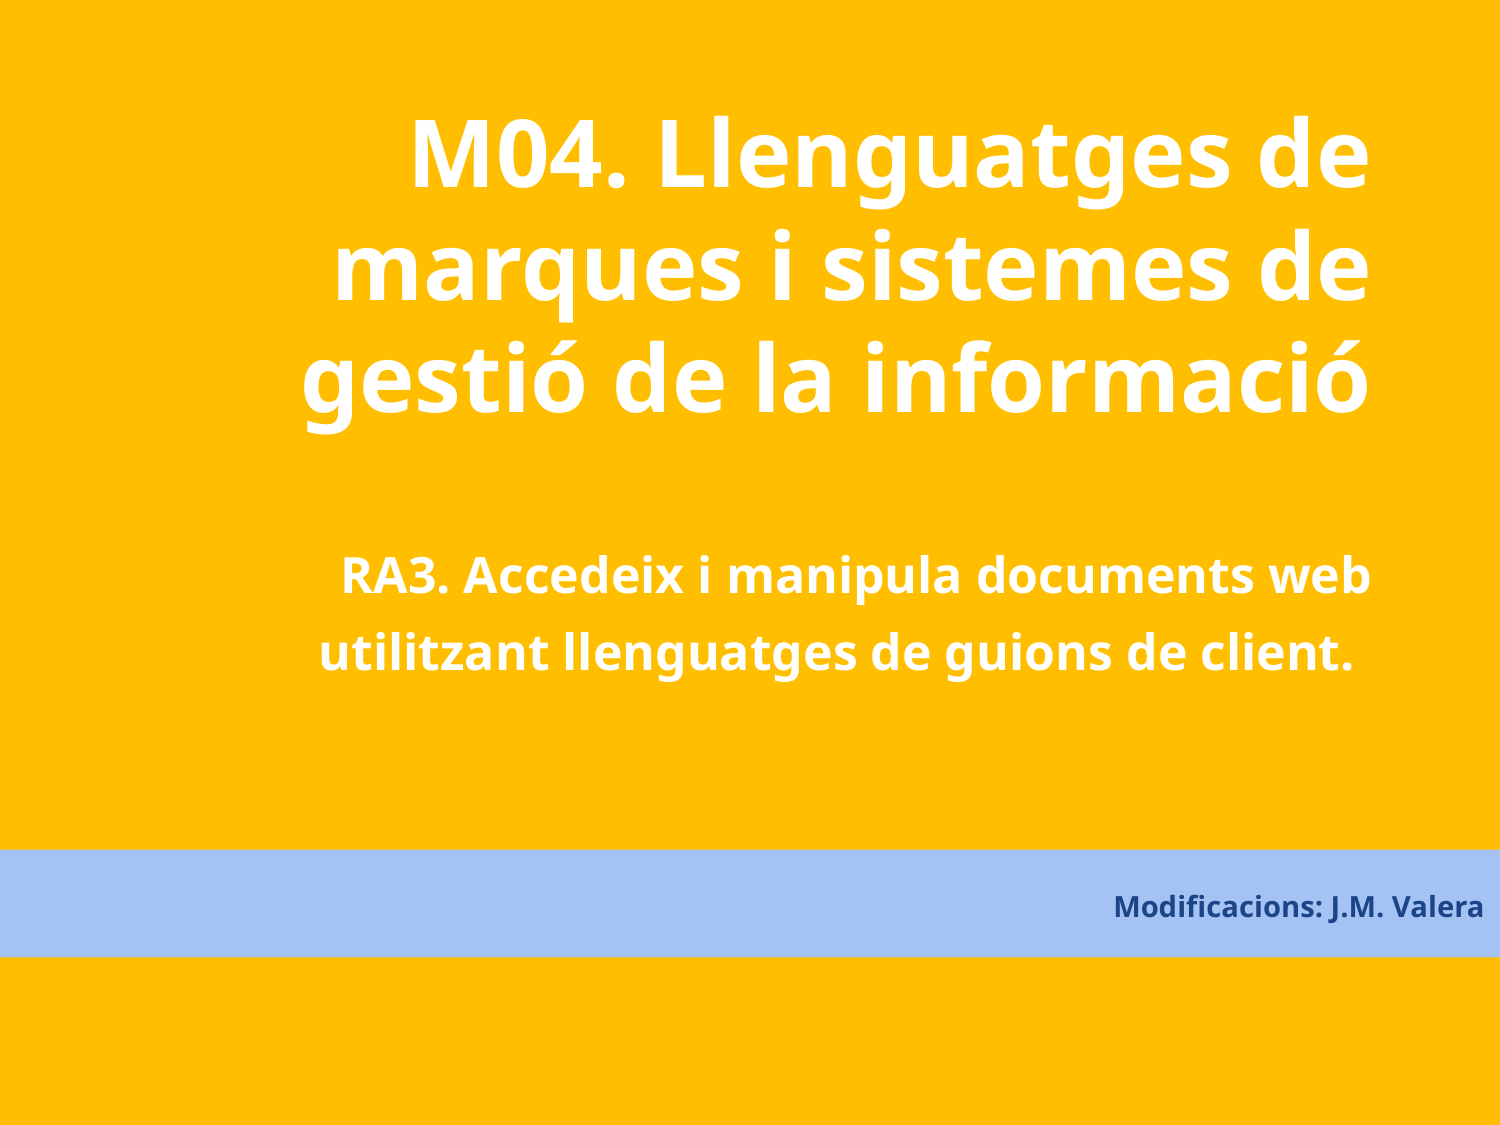

# M04. Llenguatges de marques i sistemes de gestió de la informació RA3. Accedeix i manipula documents web utilitzant llenguatges de guions de client.
Modificacions: J.M. Valera